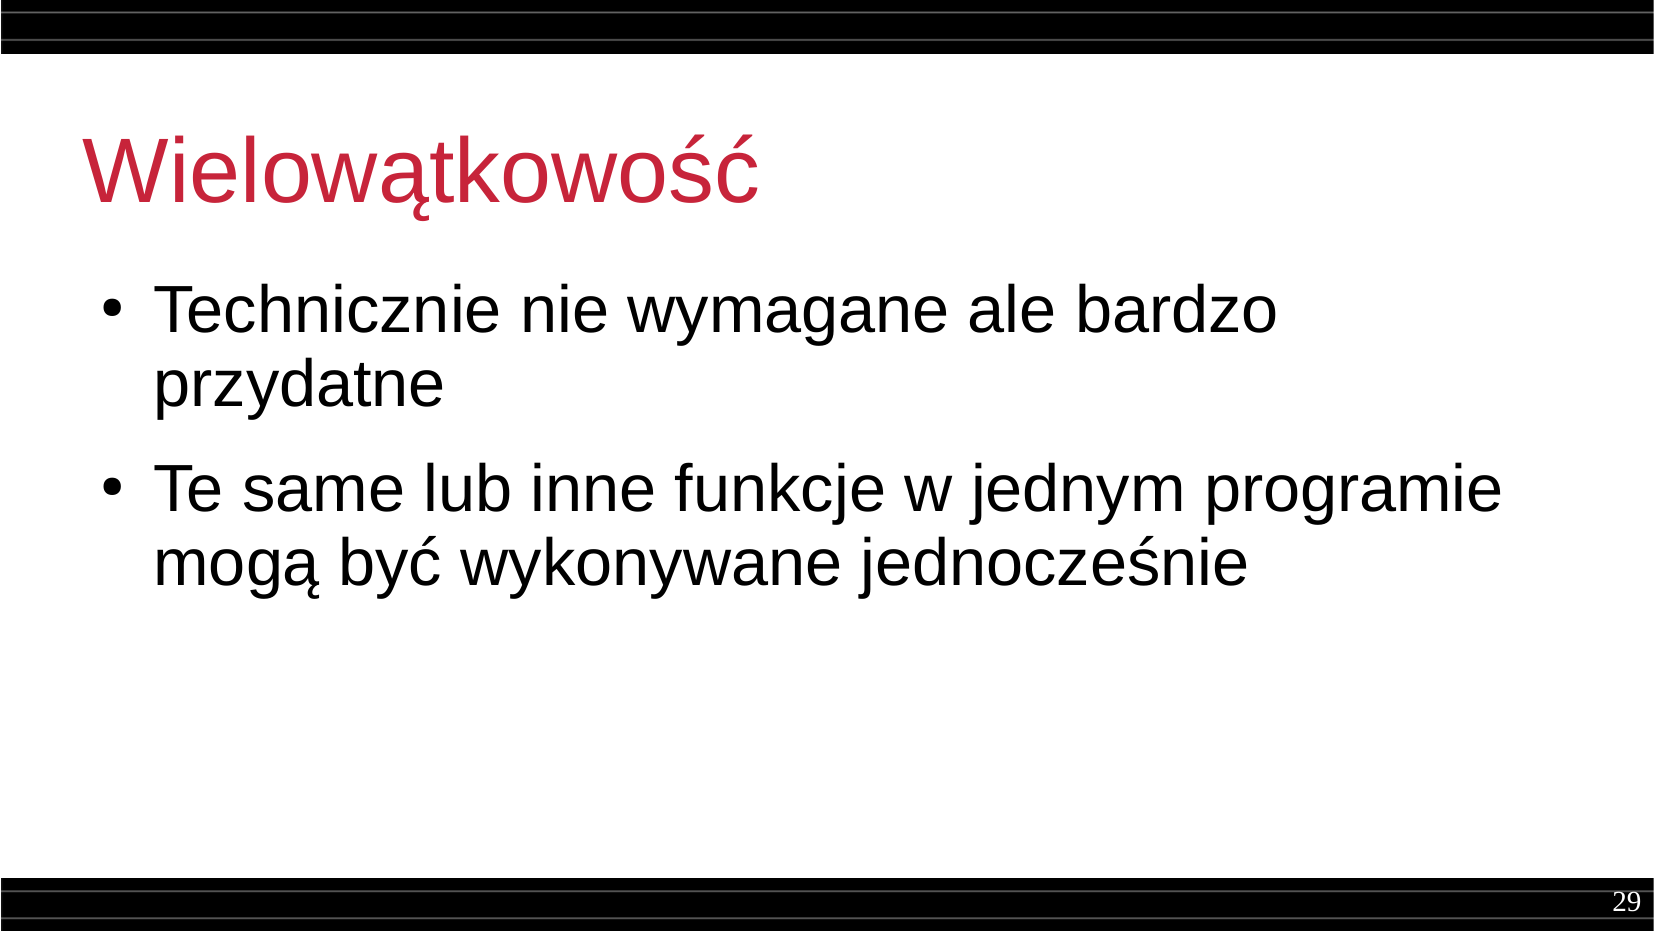

# Wielowątkowość
Technicznie nie wymagane ale bardzo przydatne
Te same lub inne funkcje w jednym programie mogą być wykonywane jednocześnie